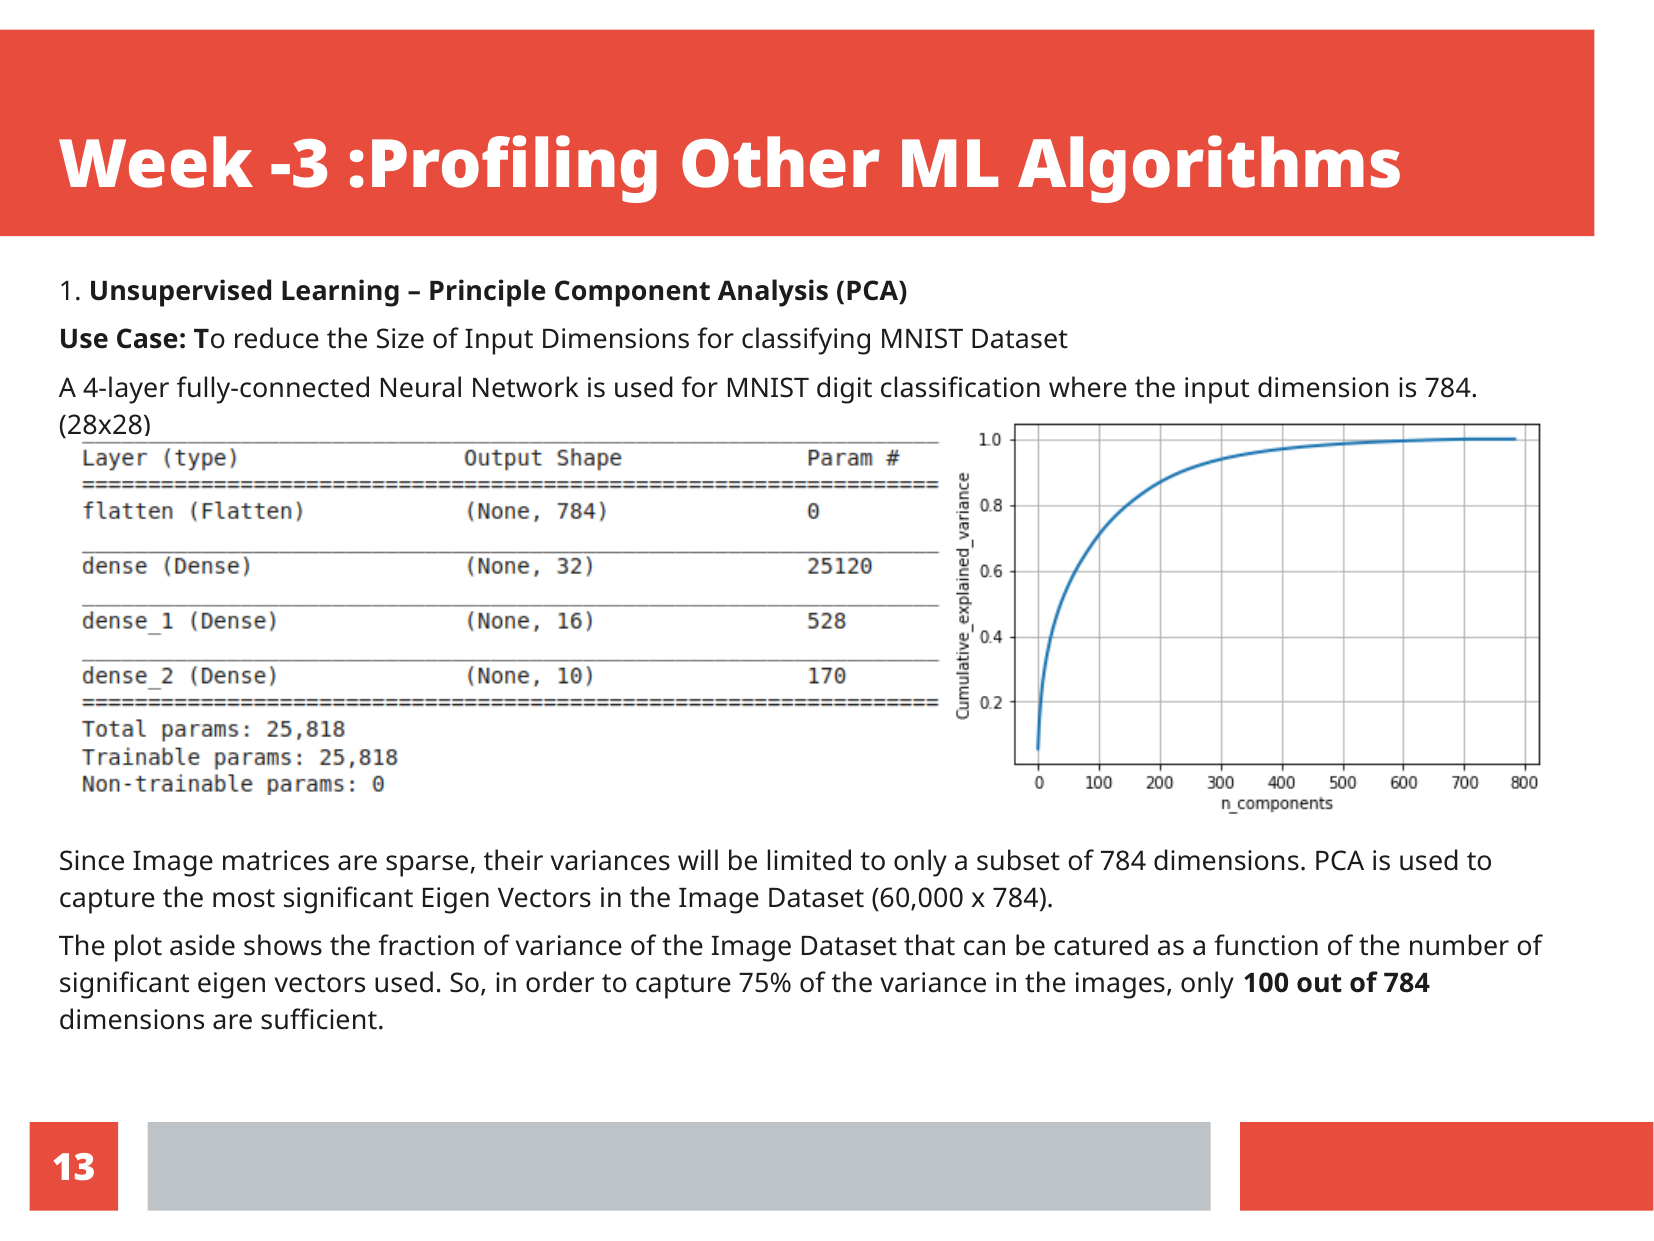

# Week -3 :Profiling Other ML Algorithms
1. Unsupervised Learning – Principle Component Analysis (PCA)
Use Case: To reduce the Size of Input Dimensions for classifying MNIST Dataset
A 4-layer fully-connected Neural Network is used for MNIST digit classification where the input dimension is 784.(28x28)
Since Image matrices are sparse, their variances will be limited to only a subset of 784 dimensions. PCA is used to capture the most significant Eigen Vectors in the Image Dataset (60,000 x 784).
The plot aside shows the fraction of variance of the Image Dataset that can be catured as a function of the number of significant eigen vectors used. So, in order to capture 75% of the variance in the images, only 100 out of 784 dimensions are sufficient.
13